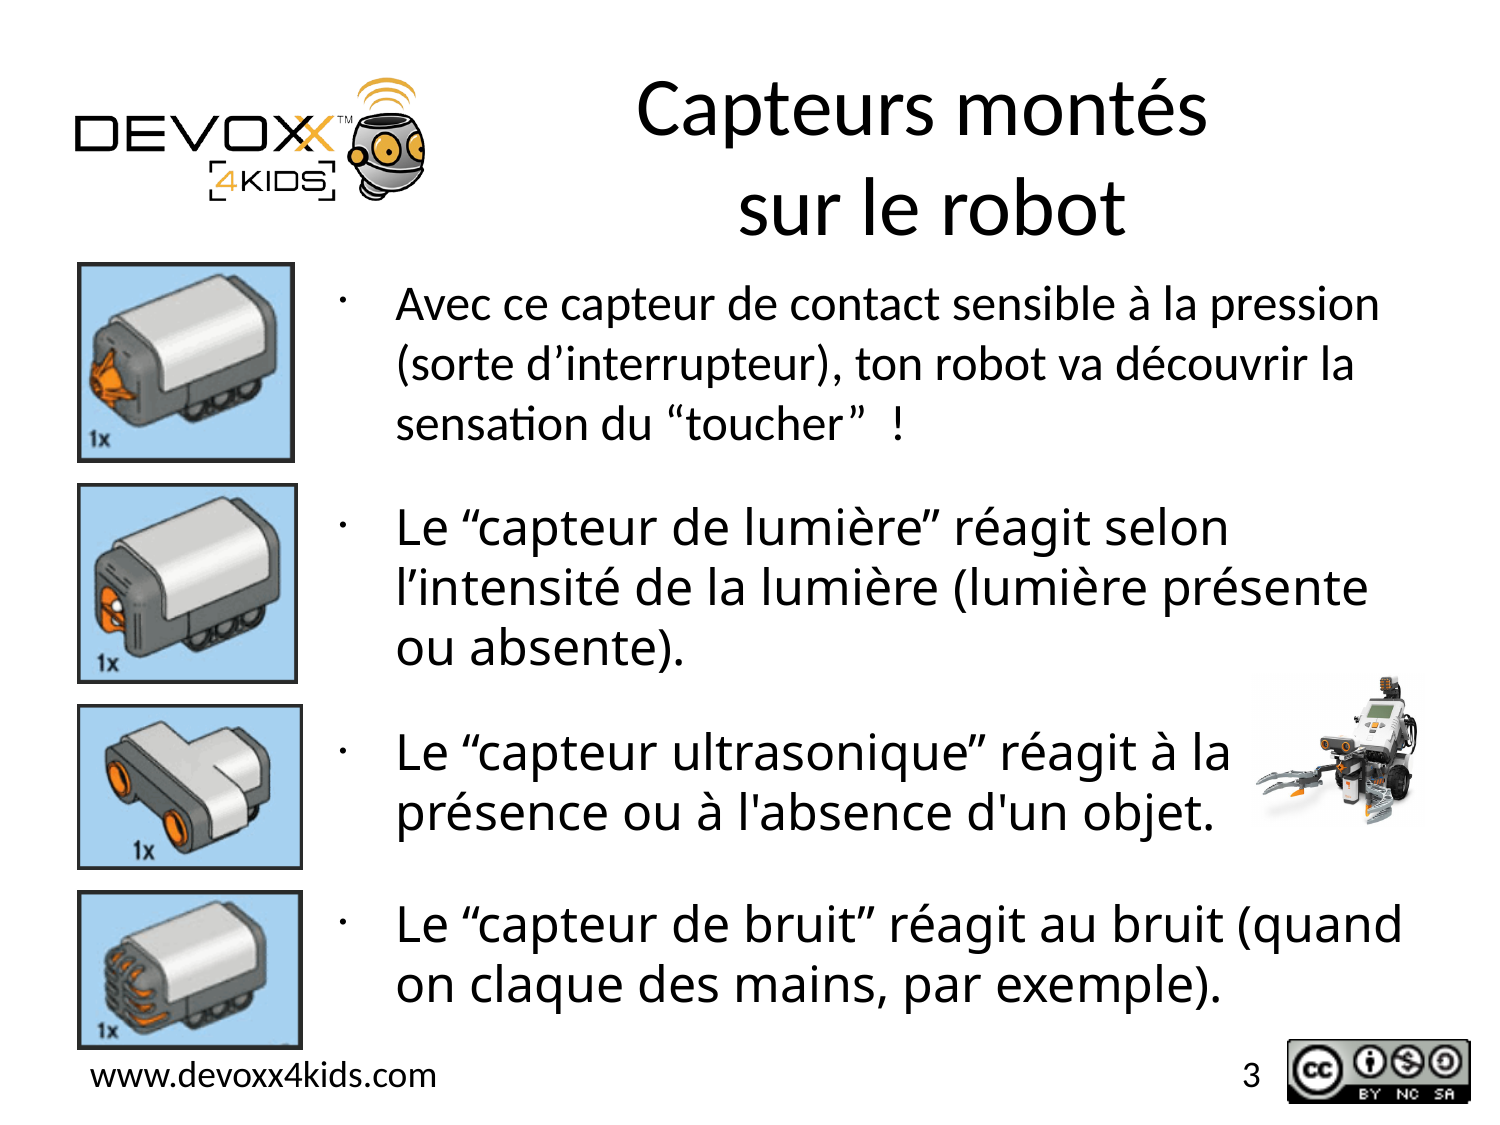

# Capteurs montés sur le robot
Avec ce capteur de contact sensible à la pression (sorte d’interrupteur), ton robot va découvrir la sensation du “toucher”  !
Le “capteur de lumière” réagit selon l’intensité de la lumière (lumière présente ou absente).
Le “capteur ultrasonique” réagit à la présence ou à l'absence d'un objet.
Le “capteur de bruit” réagit au bruit (quand on claque des mains, par exemple).